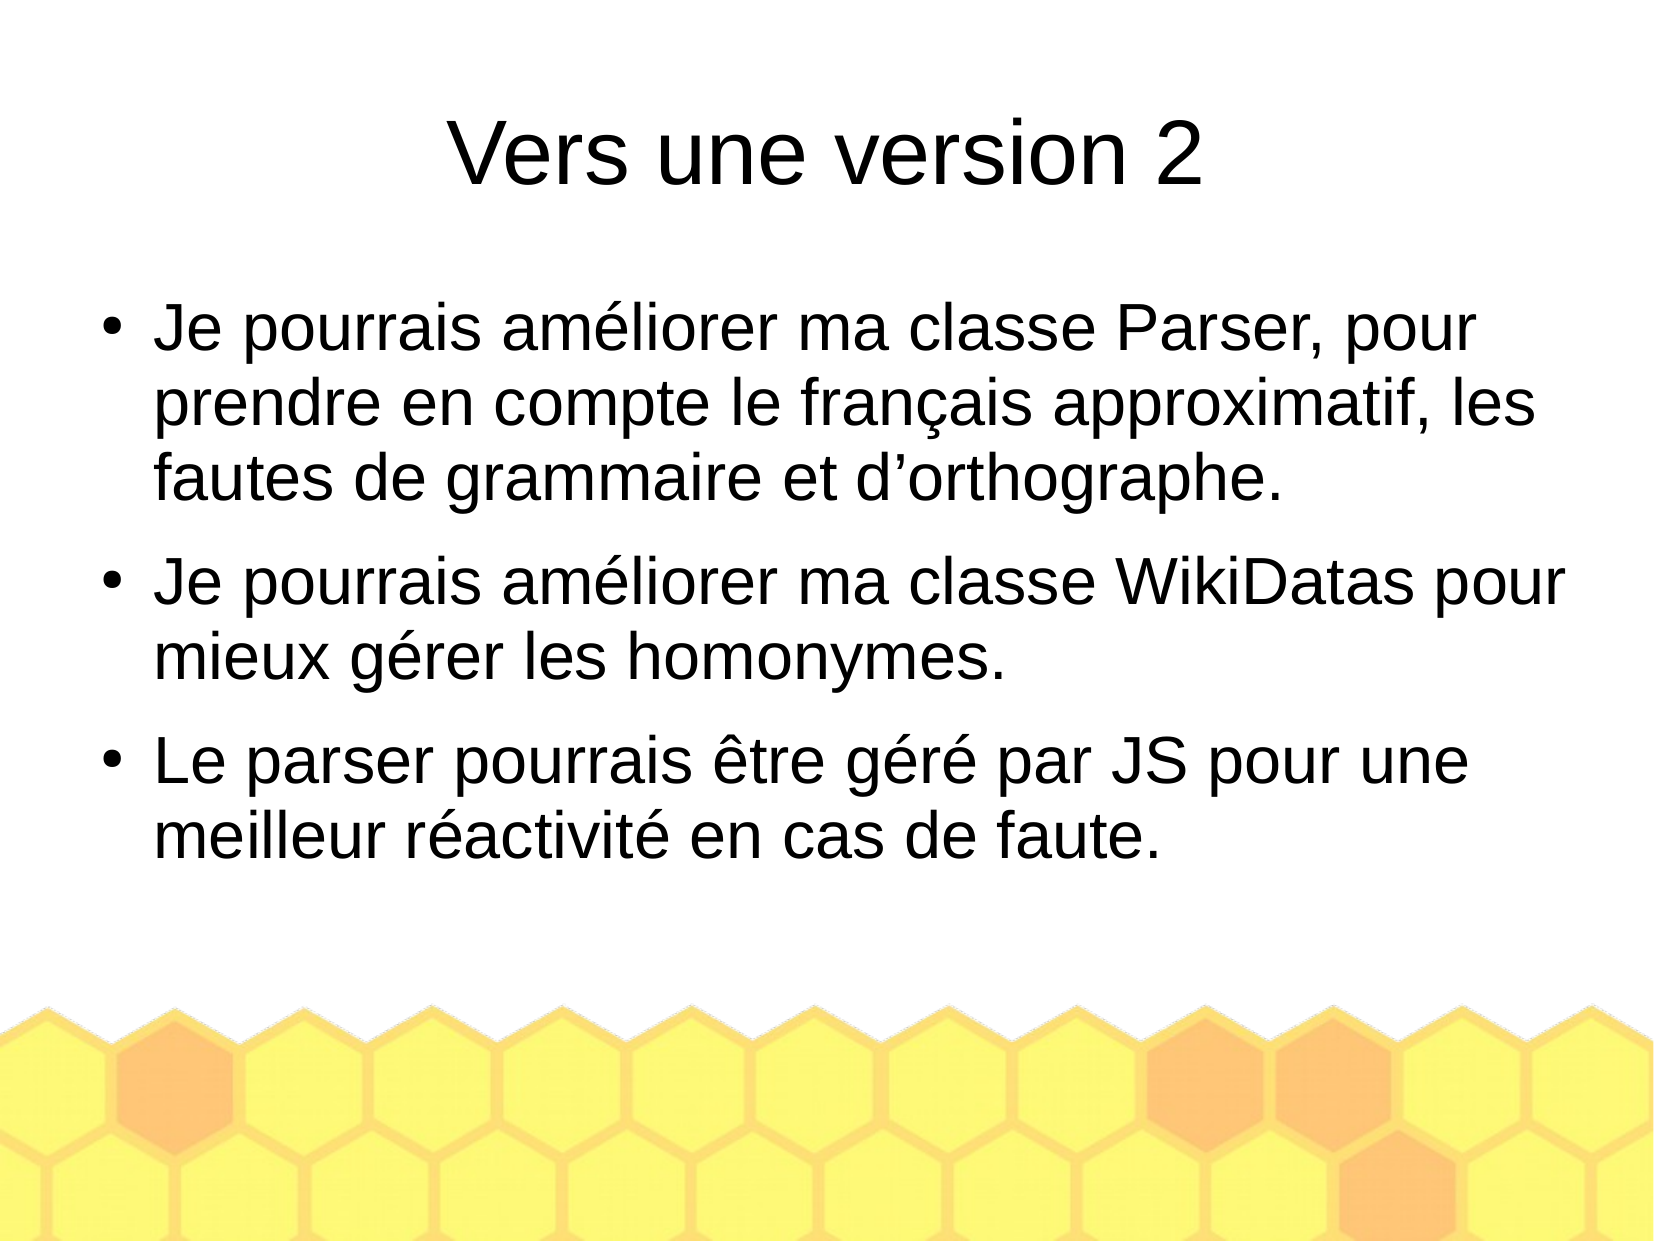

# Vers une version 2
Je pourrais améliorer ma classe Parser, pour prendre en compte le français approximatif, les fautes de grammaire et d’orthographe.
Je pourrais améliorer ma classe WikiDatas pour mieux gérer les homonymes.
Le parser pourrais être géré par JS pour une meilleur réactivité en cas de faute.